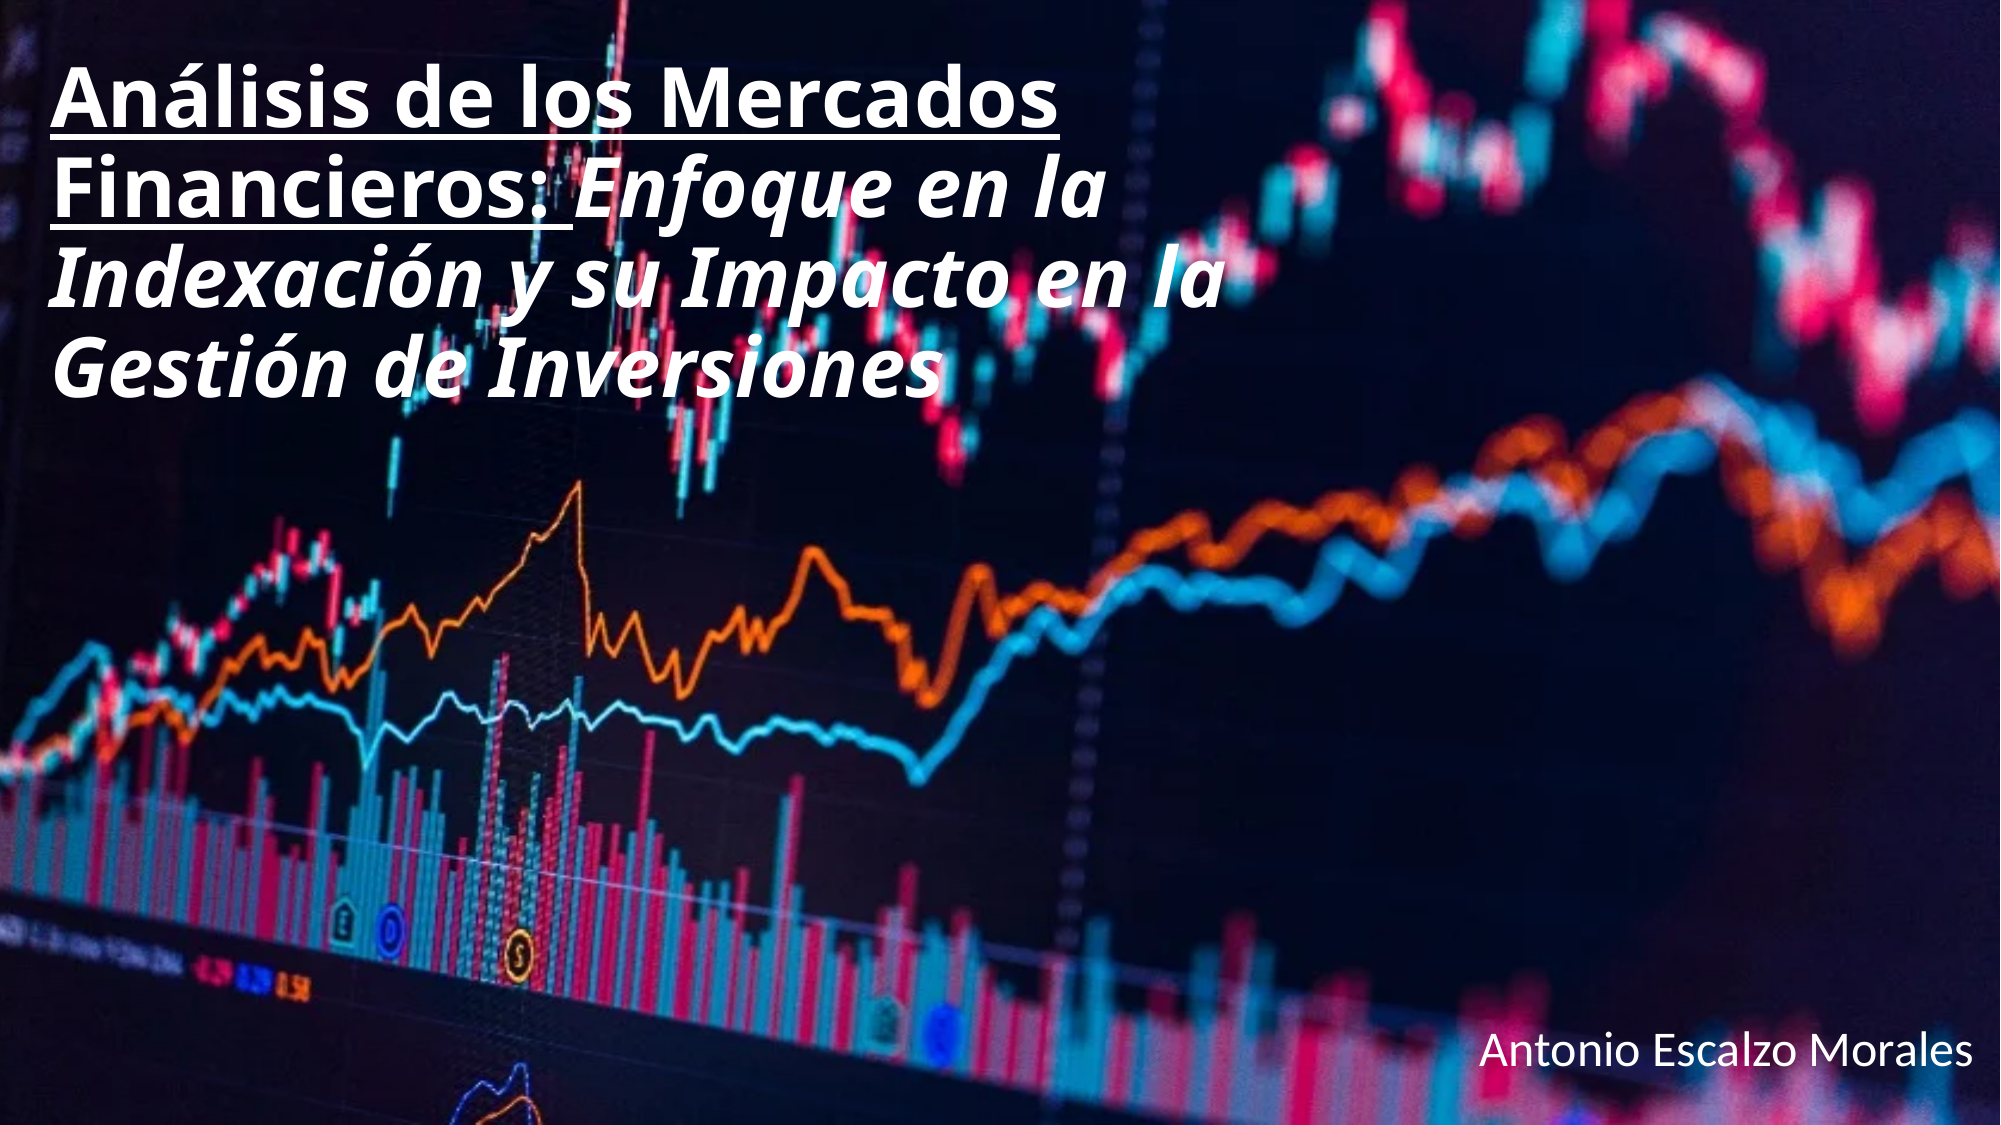

# Análisis de los Mercados Financieros: Enfoque en la Indexación y su Impacto en la Gestión de Inversiones
Antonio Escalzo Morales